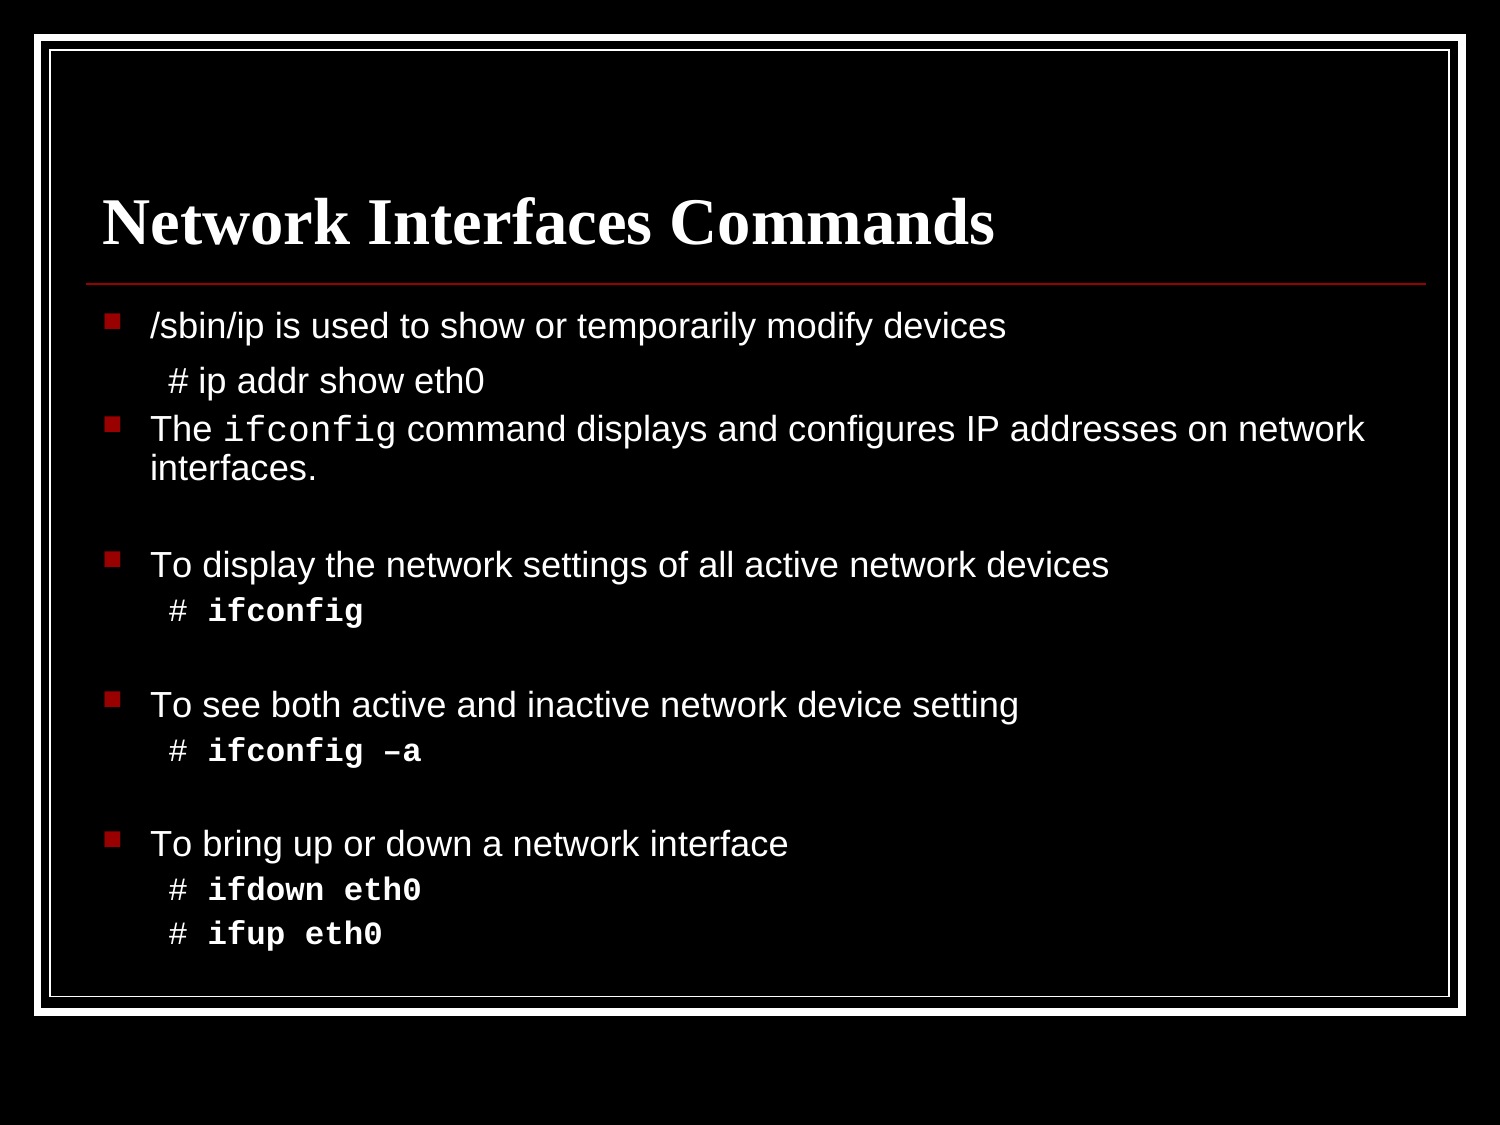

# Network Interfaces Commands
/sbin/ip is used to show or temporarily modify devices
# ip addr show eth0
The ifconfig command displays and configures IP addresses on network interfaces.
To display the network settings of all active network devices
# ifconfig
To see both active and inactive network device setting
# ifconfig –a
To bring up or down a network interface
# ifdown eth0
# ifup eth0